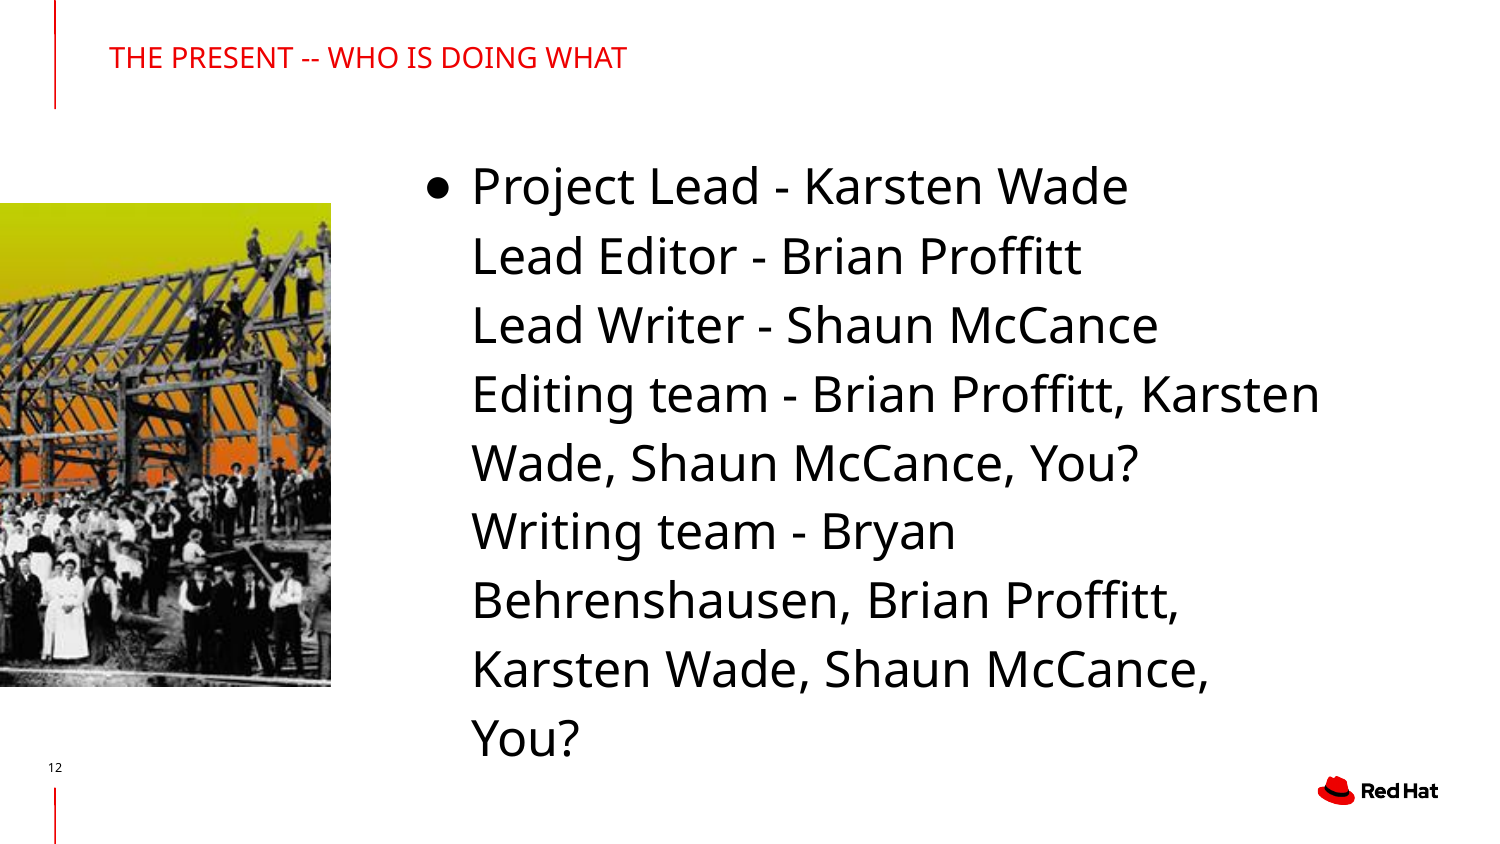

# THE PRESENT -- WHO IS DOING WHAT
Project Lead - Karsten Wade
Lead Editor - Brian Proffitt
Lead Writer - Shaun McCance
Editing team - Brian Proffitt, Karsten Wade, Shaun McCance, You?
Writing team - Bryan Behrenshausen, Brian Proffitt, Karsten Wade, Shaun McCance, You?